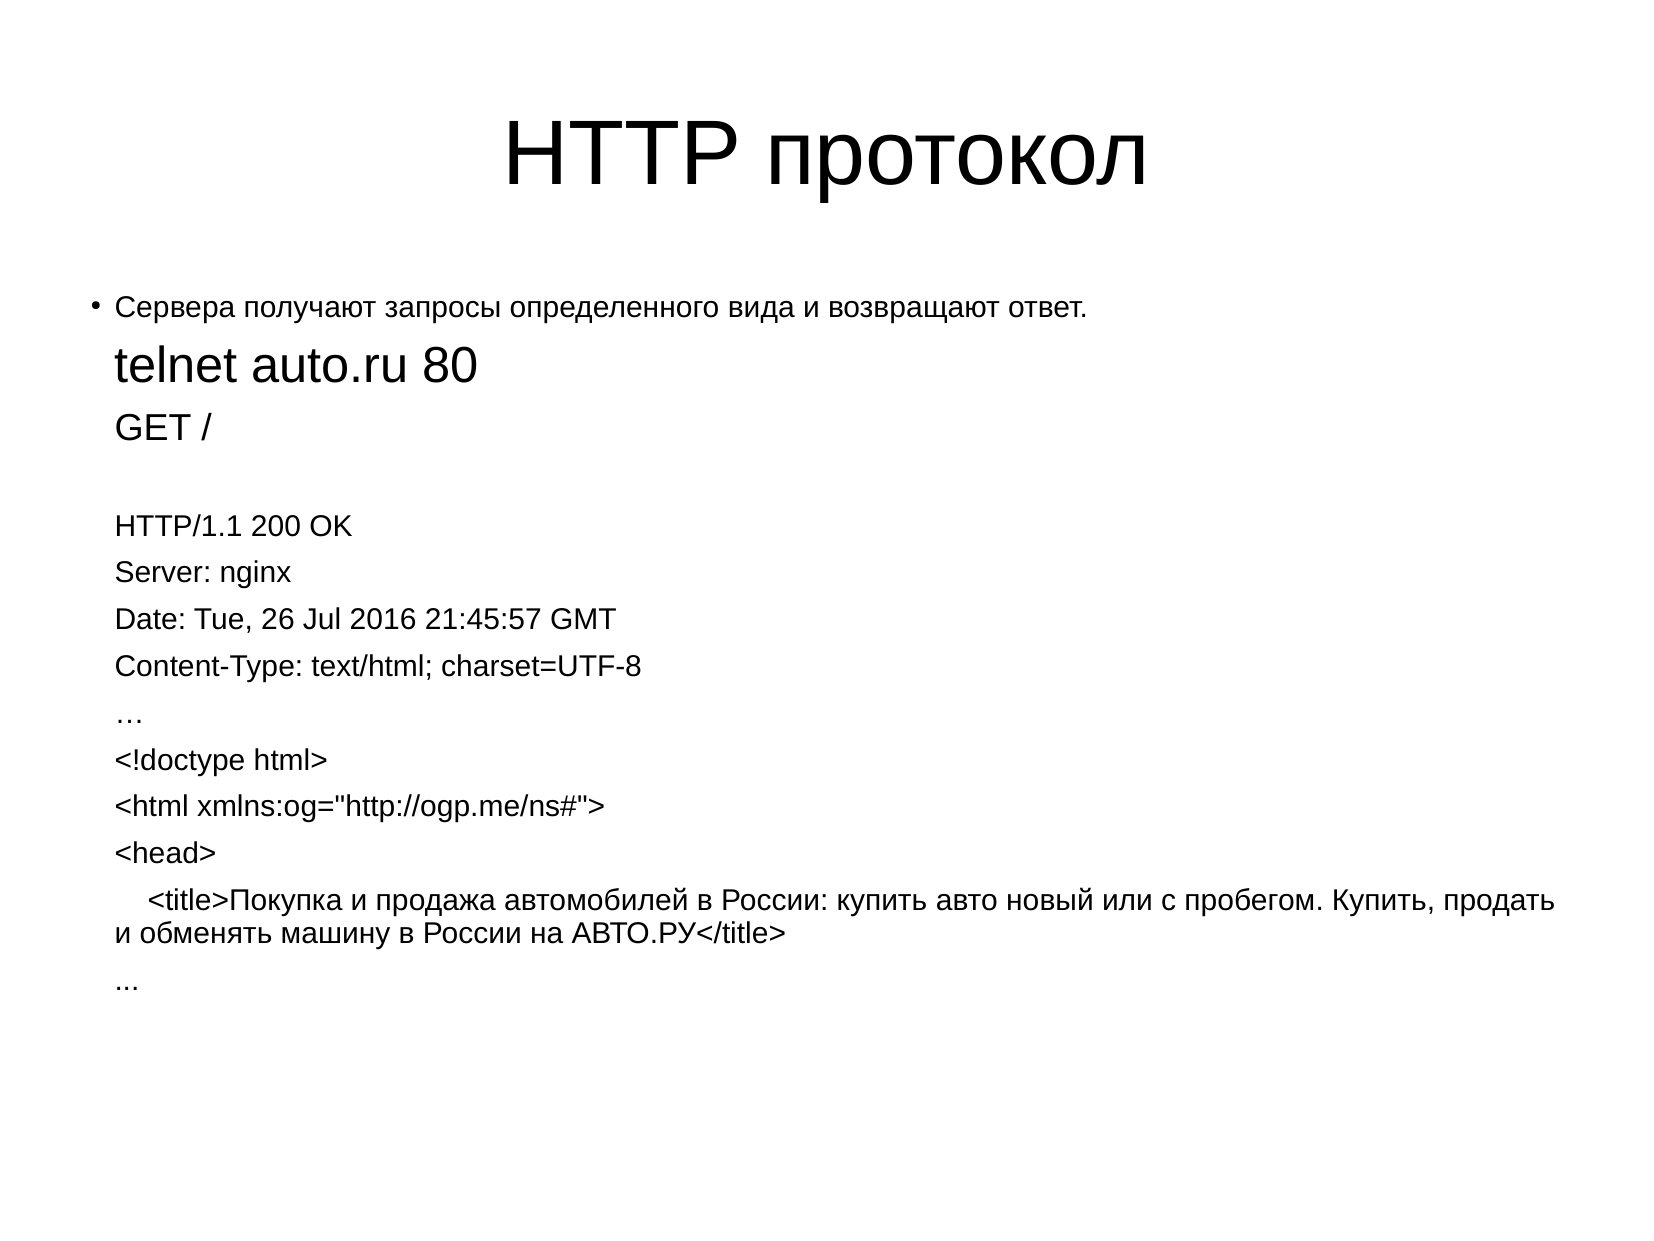

# HTTP протокол
Сервера получают запросы определенного вида и возвращают ответ.
telnet auto.ru 80
GET /
HTTP/1.1 200 OK
Server: nginx
Date: Tue, 26 Jul 2016 21:45:57 GMT
Content-Type: text/html; charset=UTF-8
…
<!doctype html>
<html xmlns:og="http://ogp.me/ns#">
<head>
 <title>Покупка и продажа автомобилей в России: купить авто новый или с пробегом. Купить, продать и обменять машину в России на АВТО.РУ</title>
...